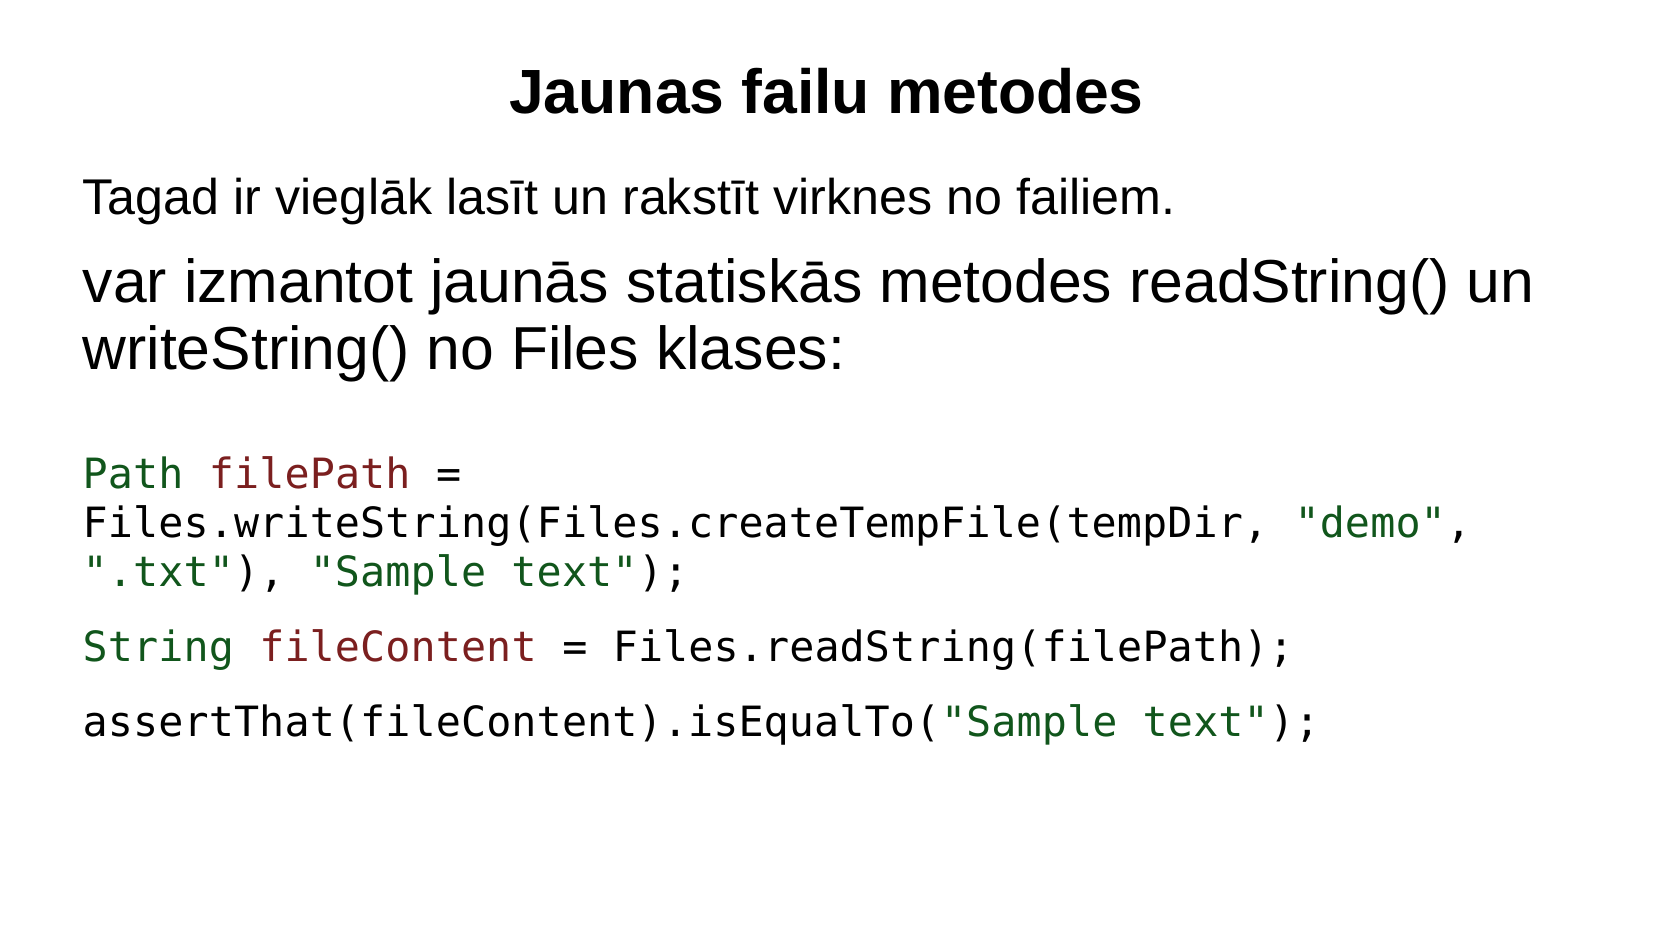

# Jaunas failu metodes
Tagad ir vieglāk lasīt un rakstīt virknes no failiem.
var izmantot jaunās statiskās metodes readString() un writeString() no Files klases:
Path filePath = Files.writeString(Files.createTempFile(tempDir, "demo", ".txt"), "Sample text");
String fileContent = Files.readString(filePath);
assertThat(fileContent).isEqualTo("Sample text");